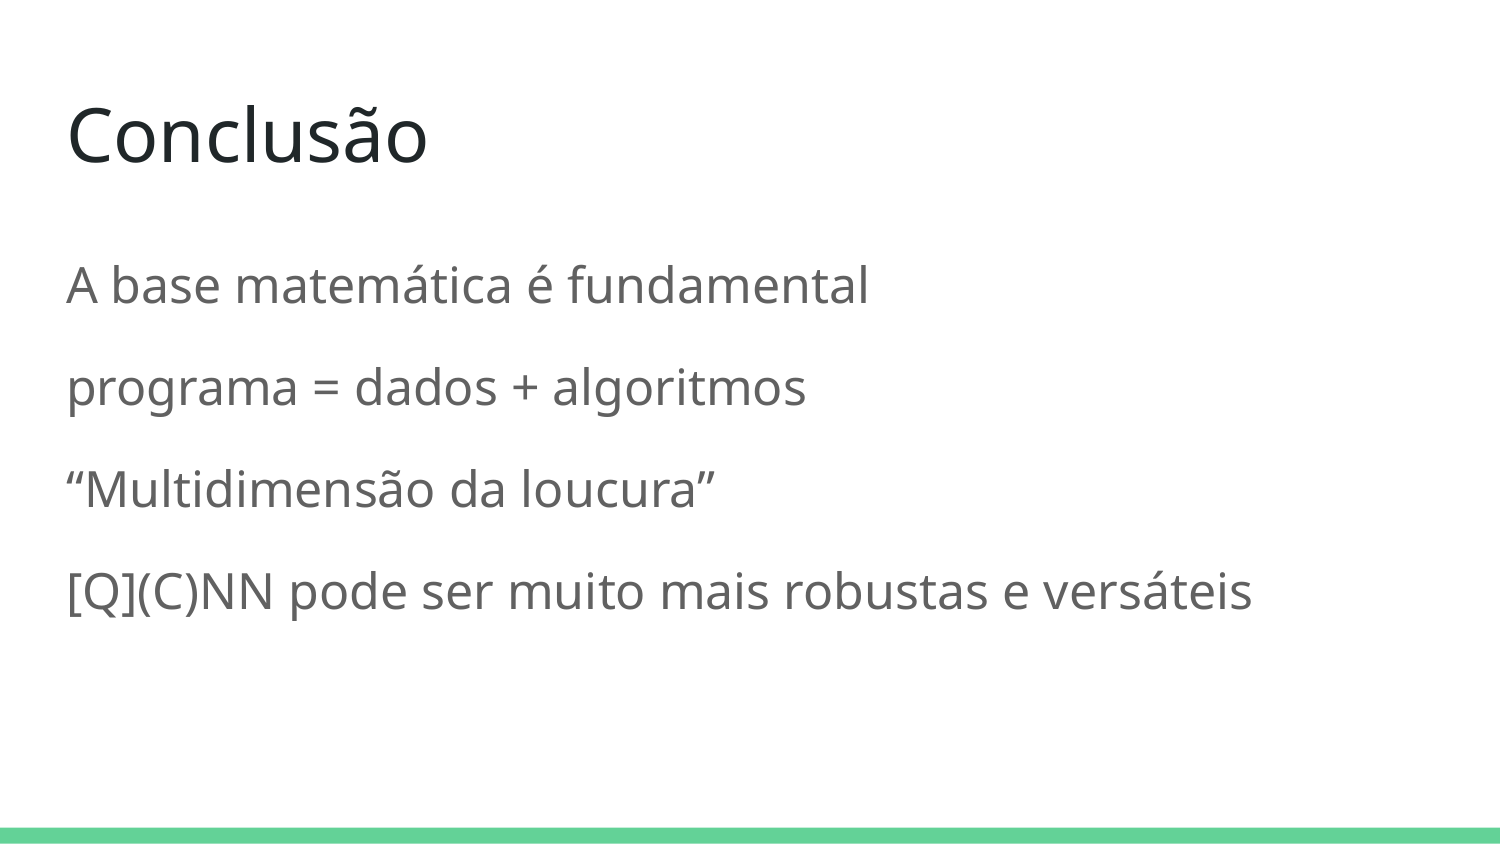

# Conclusão
A base matemática é fundamental
programa = dados + algoritmos
“Multidimensão da loucura”
[Q](C)NN pode ser muito mais robustas e versáteis